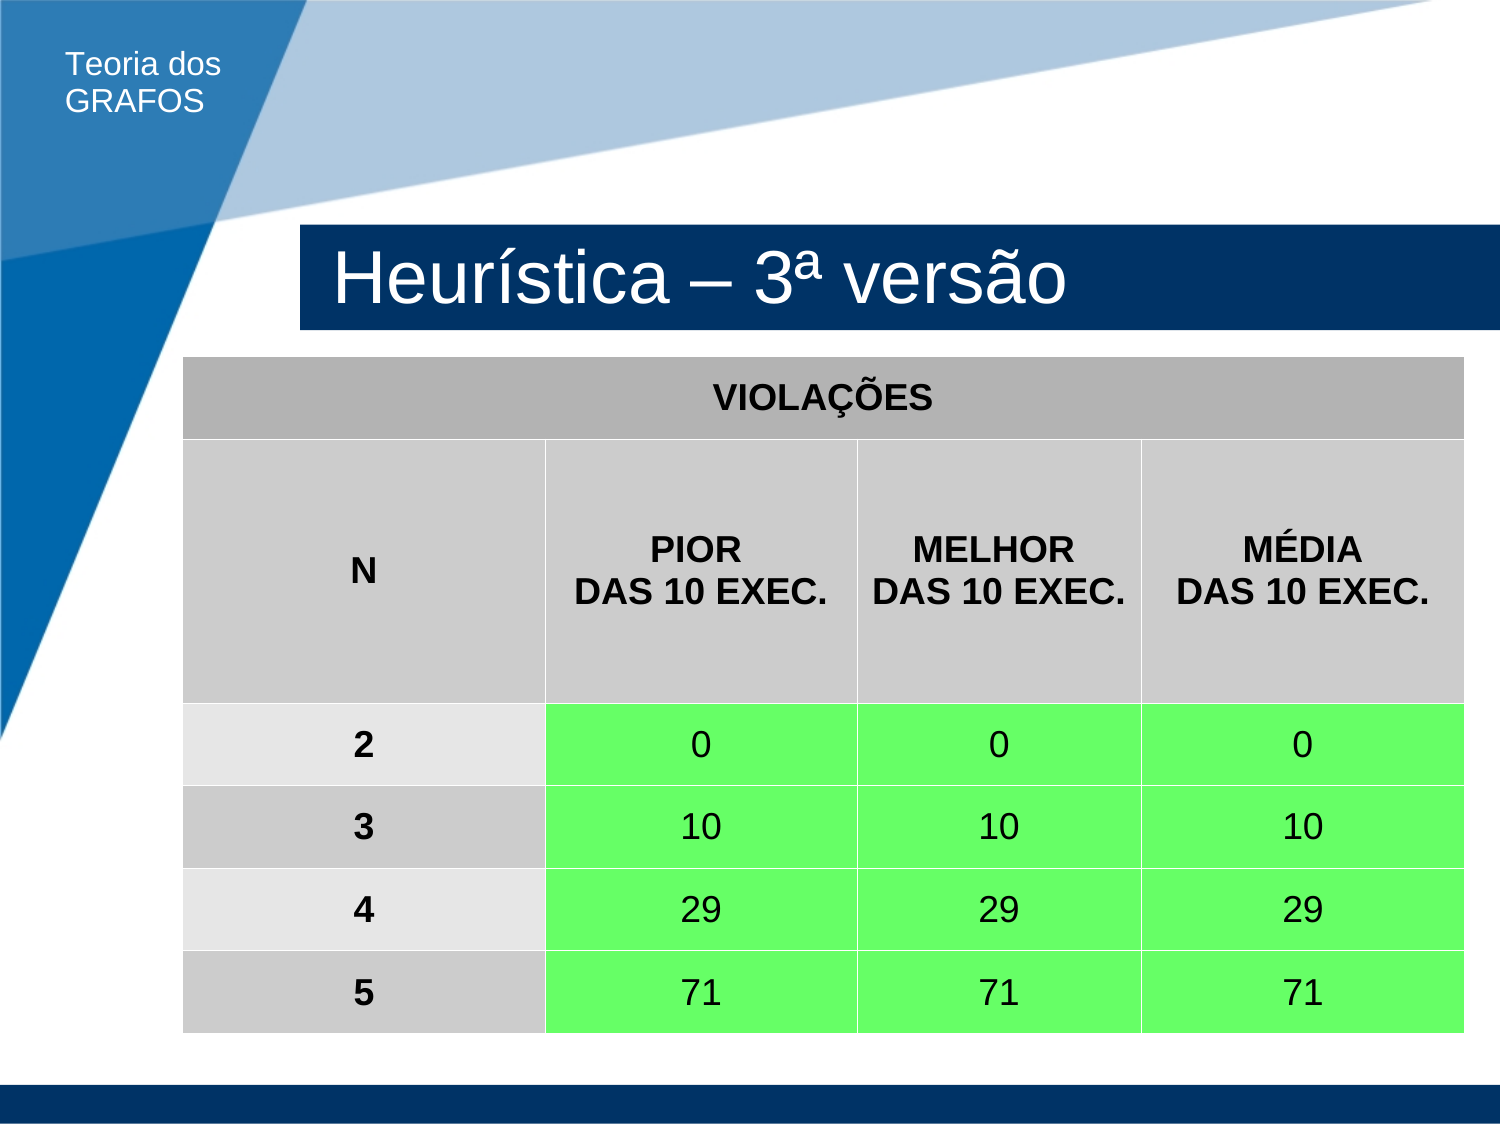

# Heurística – 3ª versão
| VIOLAÇÕES | | | |
| --- | --- | --- | --- |
| N | PIOR DAS 10 EXEC. | MELHOR DAS 10 EXEC. | MÉDIA DAS 10 EXEC. |
| 2 | 0 | 0 | 0 |
| 3 | 10 | 10 | 10 |
| 4 | 29 | 29 | 29 |
| 5 | 71 | 71 | 71 |